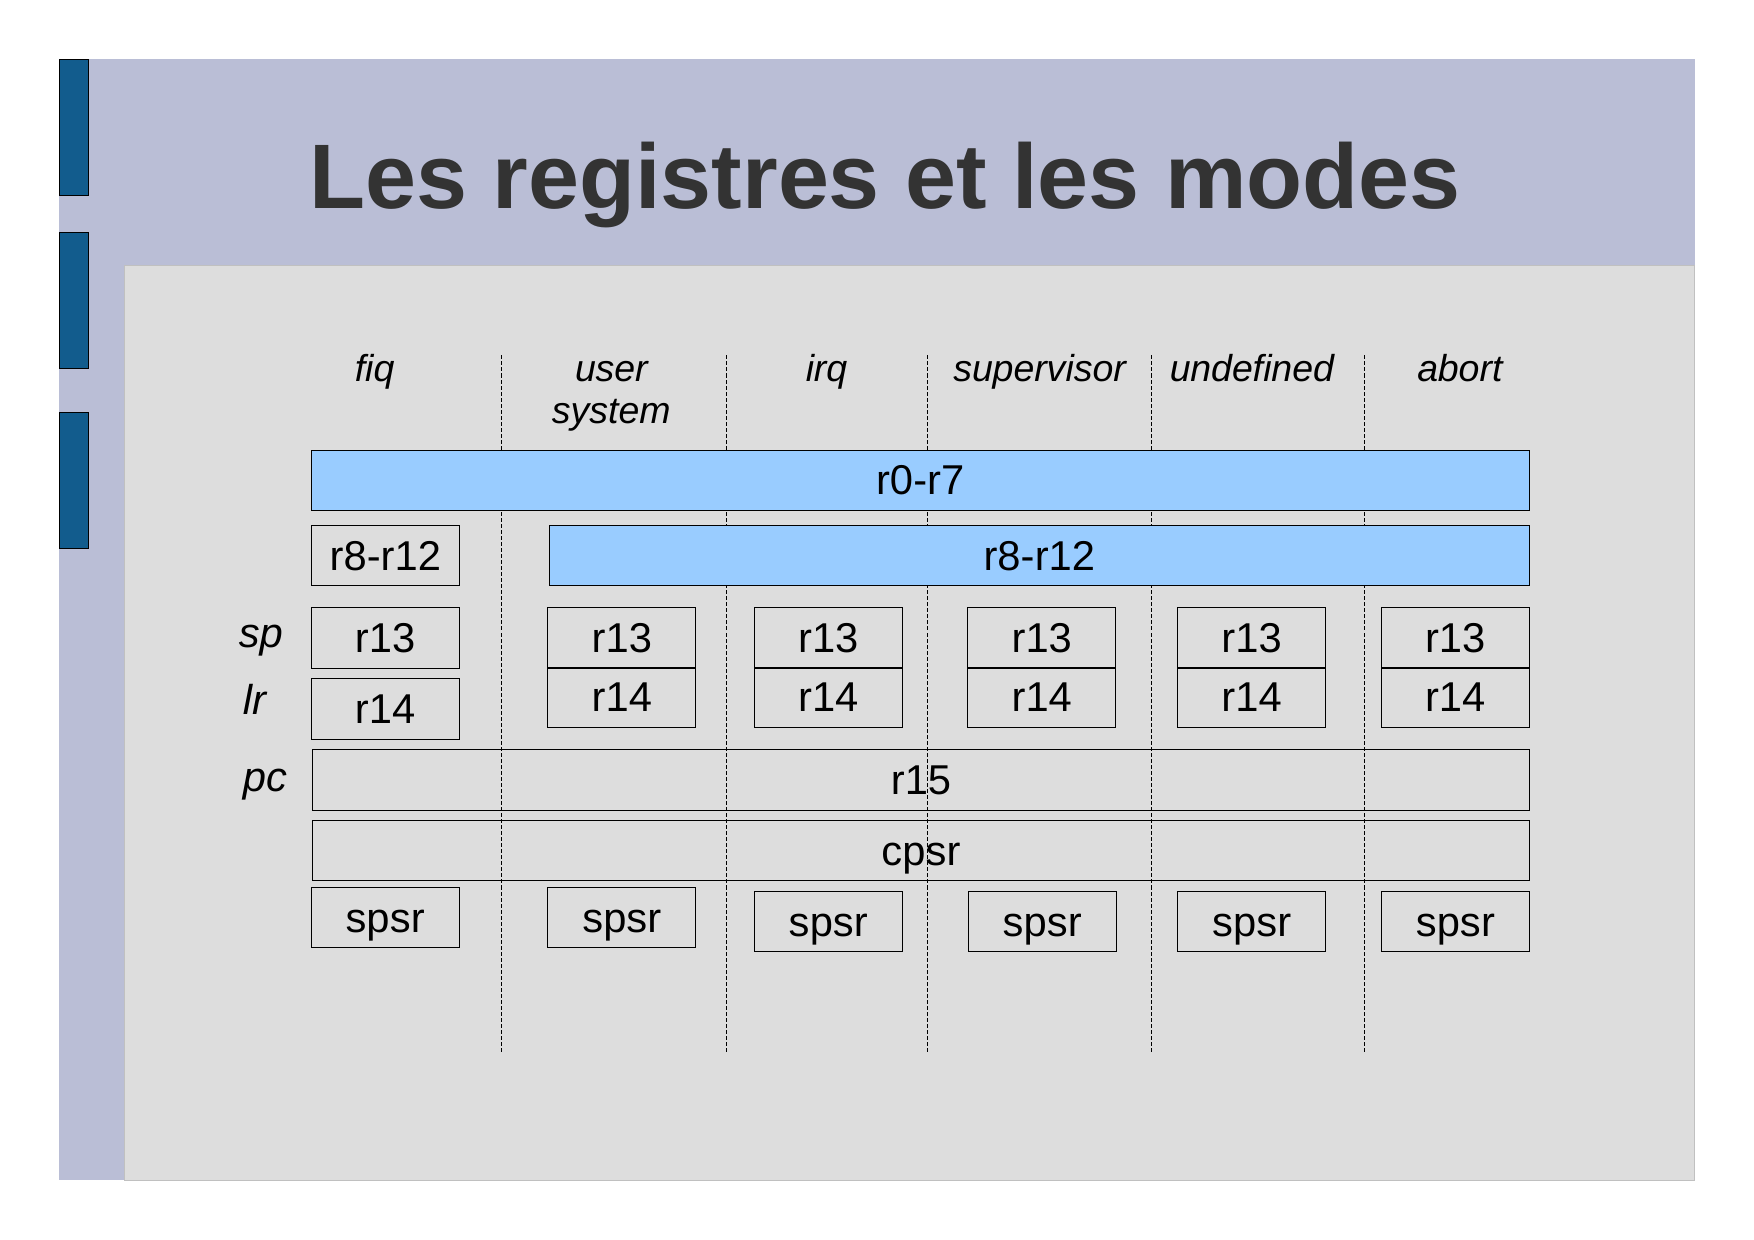

# Les registres et les modes
fiq
user
system
irq
supervisor
undefined
abort
r0-r7
r8-r12
r8-r12
sp
r13
r13
r13
r13
r13
r13
r14
r14
r14
r14
r14
lr
r14
pc
r15
cpsr
spsr
spsr
spsr
spsr
spsr
spsr